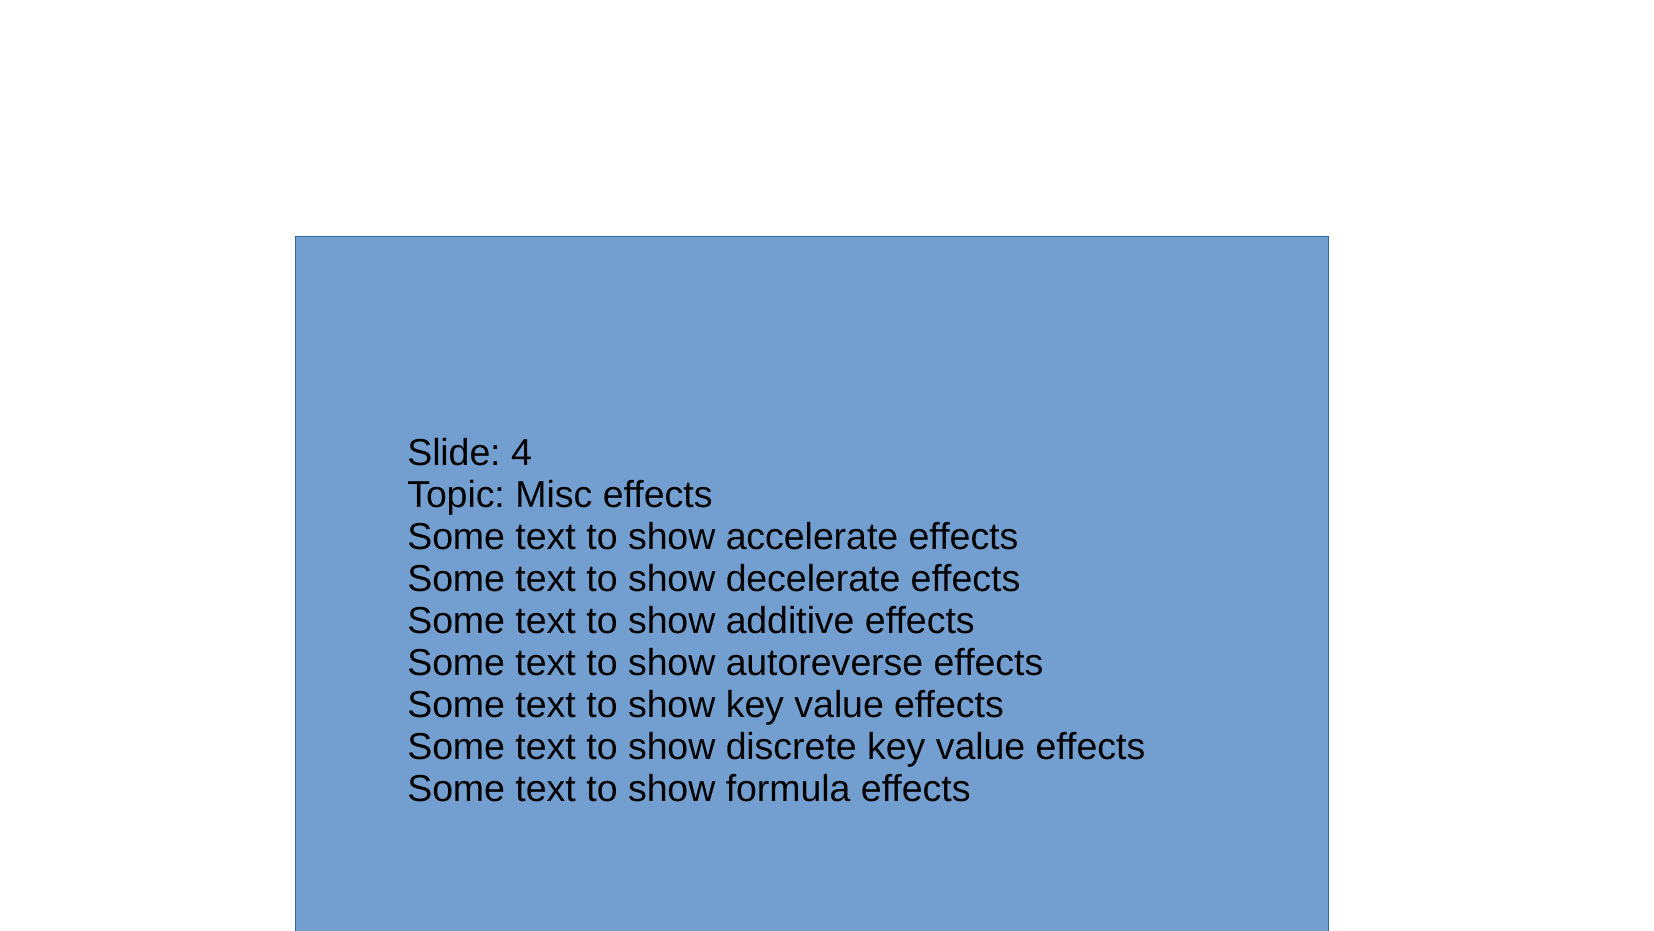

Slide: 4
Topic: Misc effects
Some text to show accelerate effects
Some text to show decelerate effects
Some text to show additive effects
Some text to show autoreverse effects
Some text to show key value effects
Some text to show discrete key value effects
Some text to show formula effects